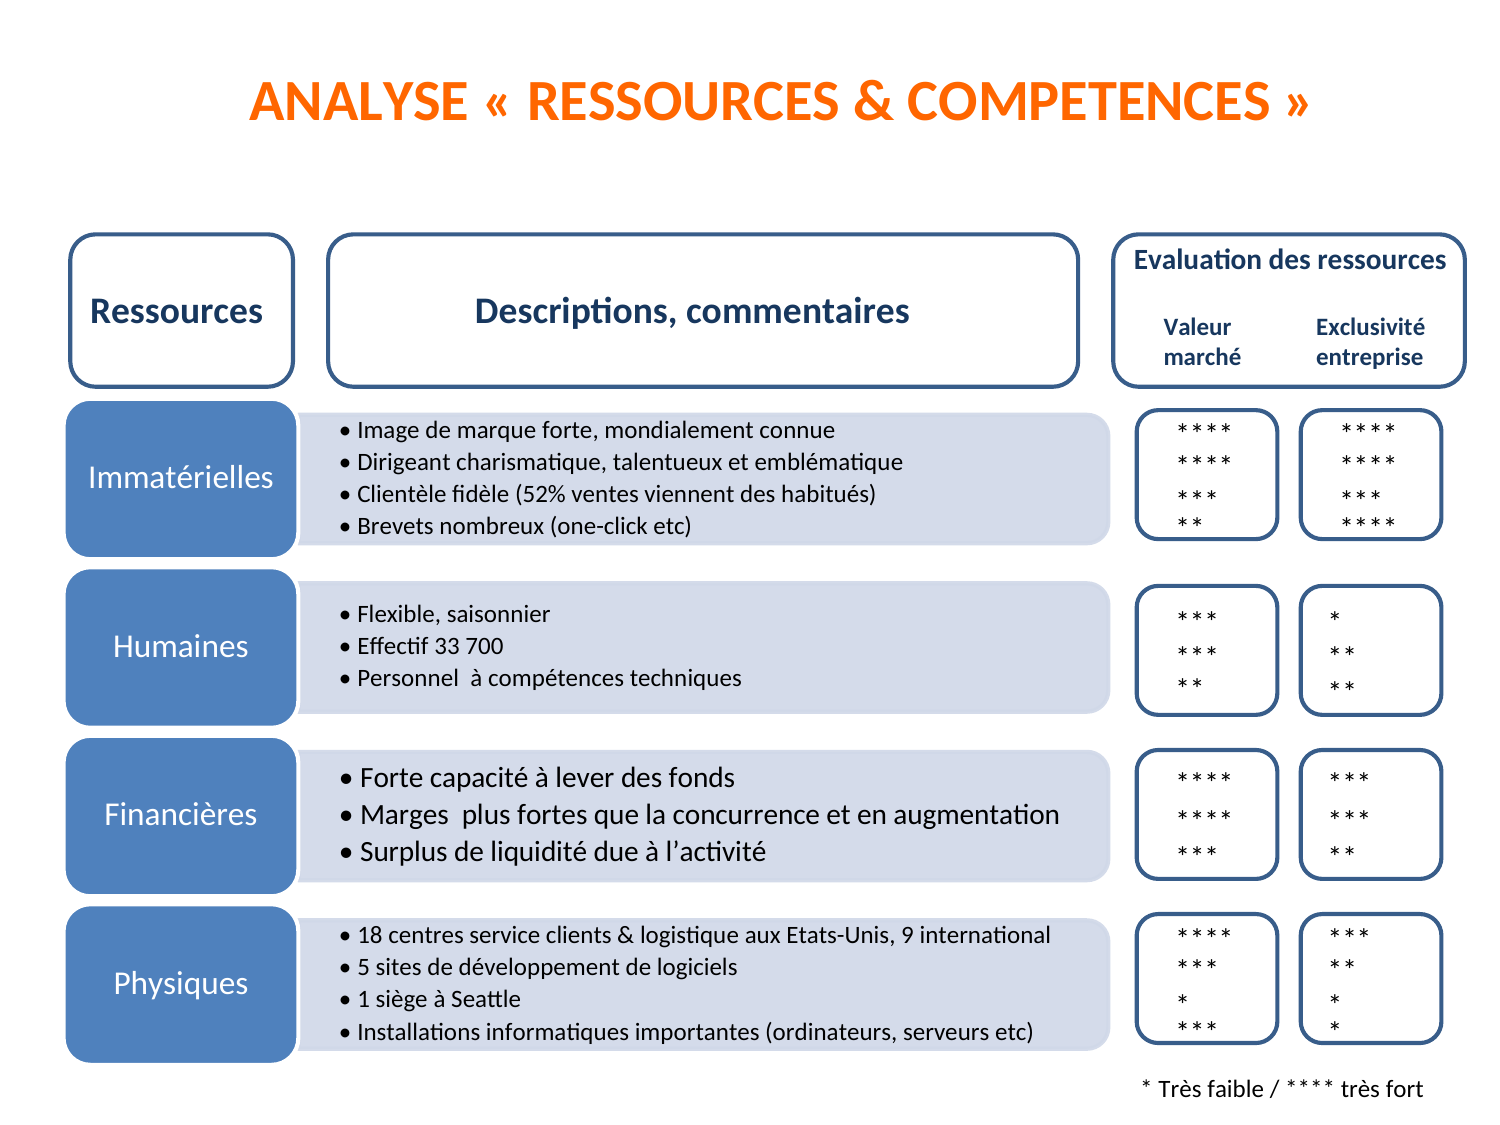

ANALYSE « RESSOURCES & COMPETENCES »
Evaluation des ressources
Ressources
Descriptions, commentaires
Valeur
Exclusivité
marché
entreprise
• Image de marque forte, mondialement connue
****
****
• Dirigeant charismatique, talentueux et emblématique
****
****
Immatérielles
• Clientèle fidèle (52% ventes viennent des habitués)
***
***
• Brevets nombreux (one-click etc)
**
****
• Flexible, saisonnier
***
*
Humaines
• Effectif 33 700
***
**
• Personnel à compétences techniques
**
**
• Forte capacité à lever des fonds
****
***
Financières
• Marges plus fortes que la concurrence et en augmentation
****
***
• Surplus de liquidité due à l’activité
***
**
• 18 centres service clients & logistique aux Etats-Unis, 9 international
****
***
• 5 sites de développement de logiciels
***
**
Physiques
• 1 siège à Seattle
*
*
***
*
• Installations informatiques importantes (ordinateurs, serveurs etc)
* Très faible / **** très fort